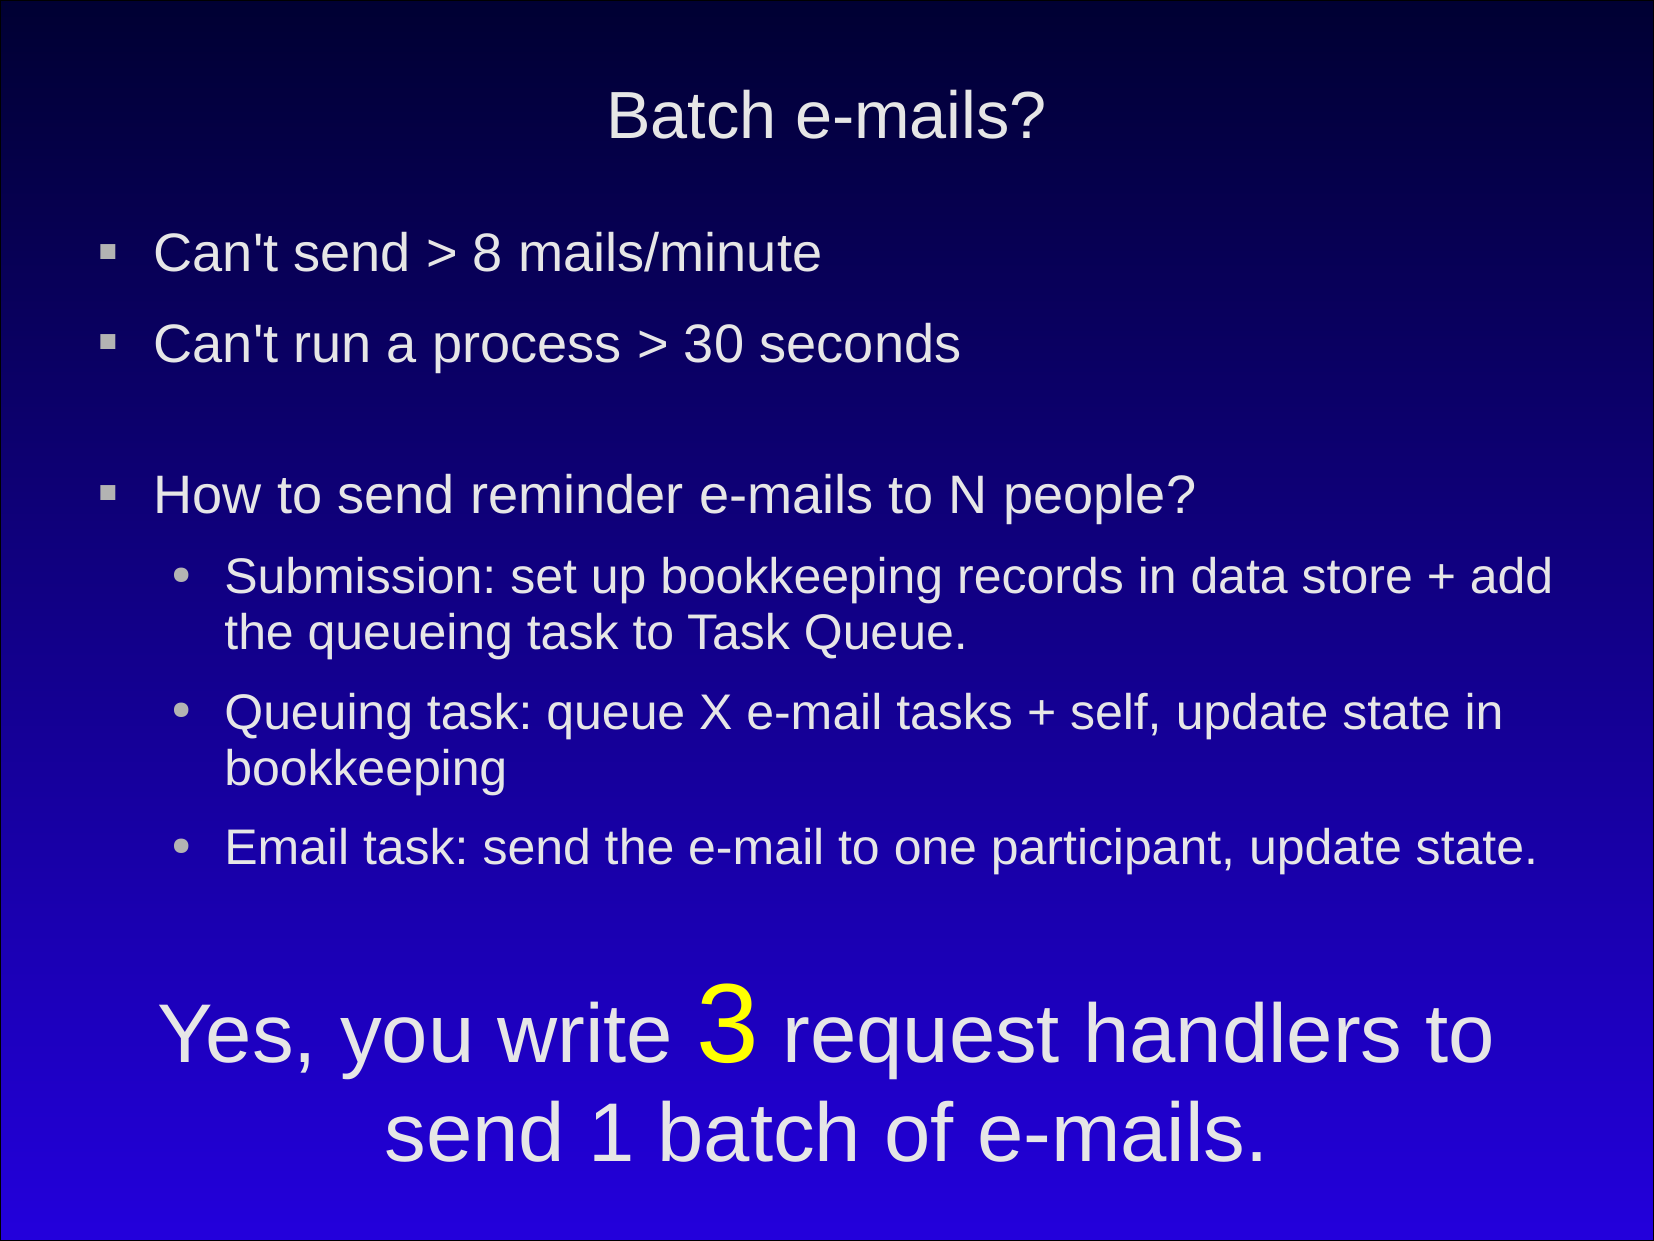

# Batch e-mails?
Can't send > 8 mails/minute
Can't run a process > 30 seconds
How to send reminder e-mails to N people?
Submission: set up bookkeeping records in data store + add the queueing task to Task Queue.
Queuing task: queue X e-mail tasks + self, update state in bookkeeping
Email task: send the e-mail to one participant, update state.
Yes, you write 3 request handlers to send 1 batch of e-mails.